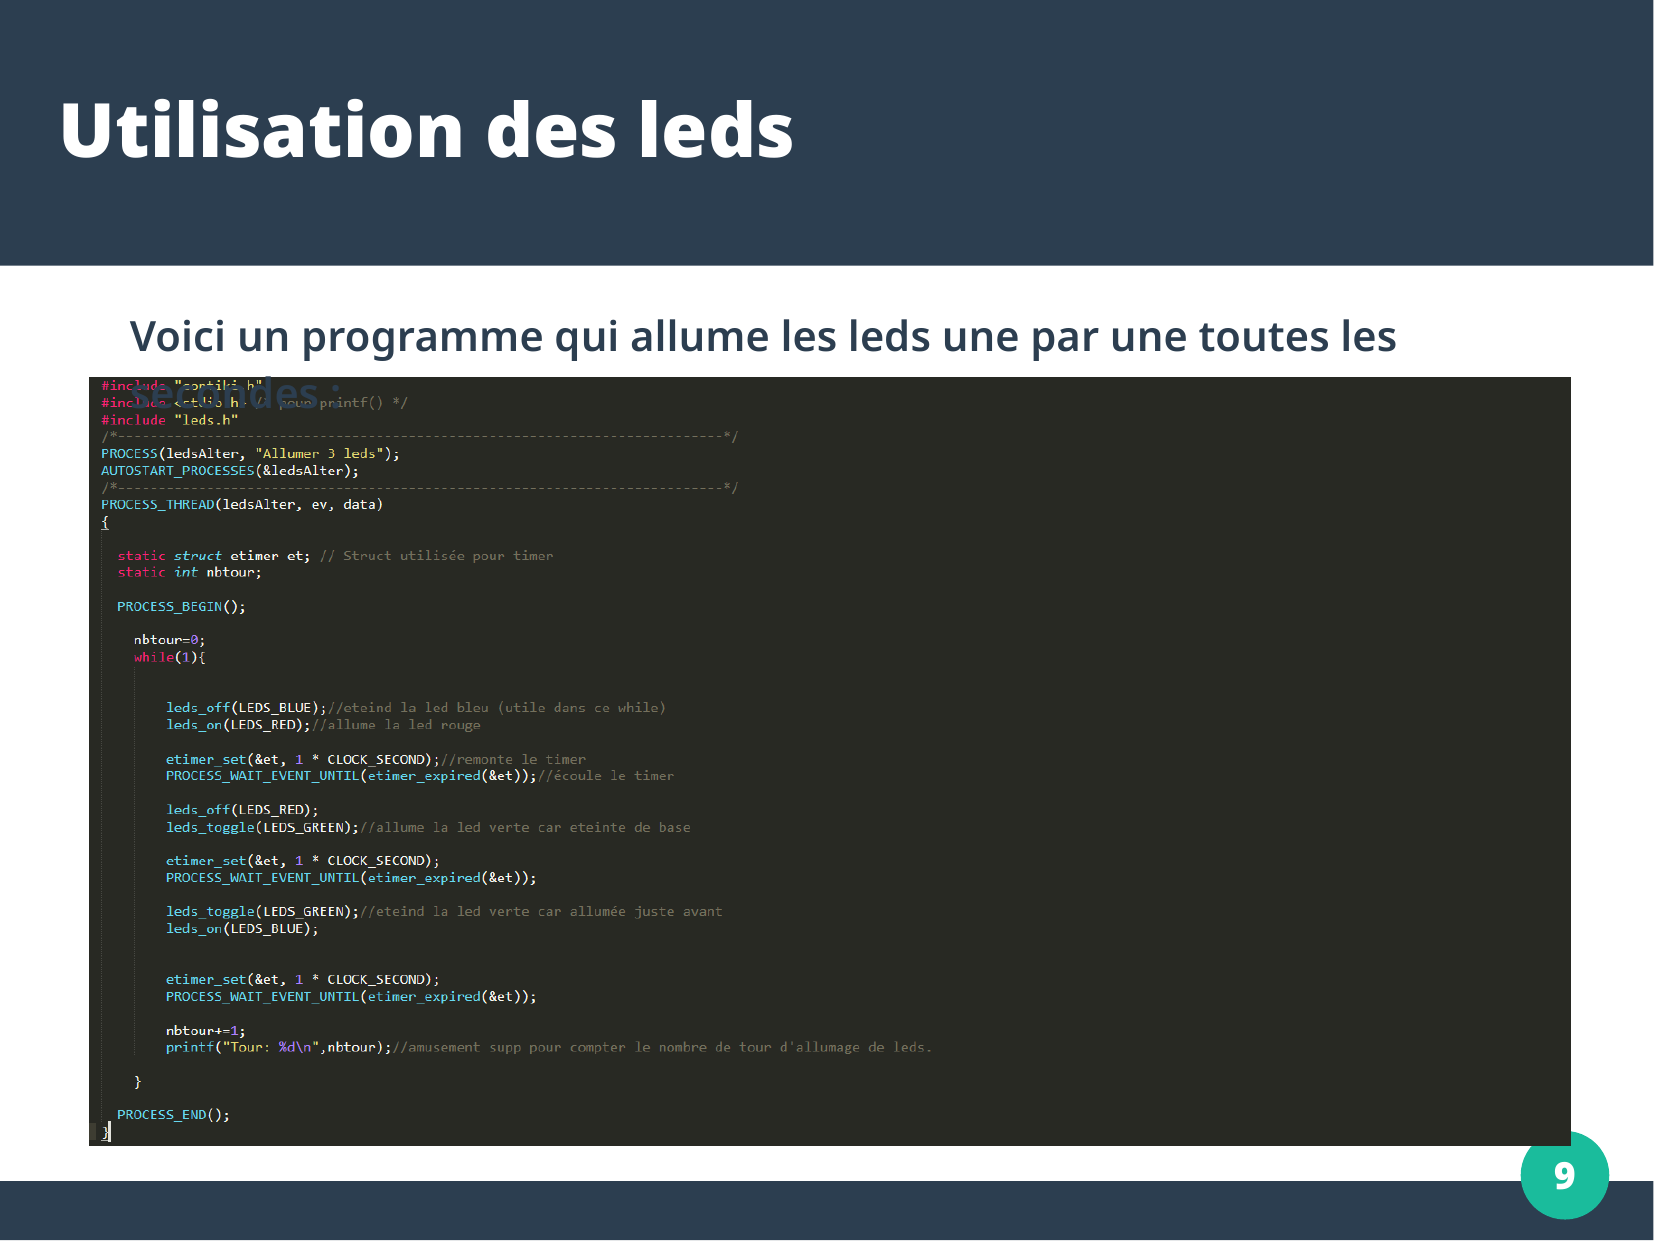

# Utilisation des leds
Voici un programme qui allume les leds une par une toutes les secondes :
9